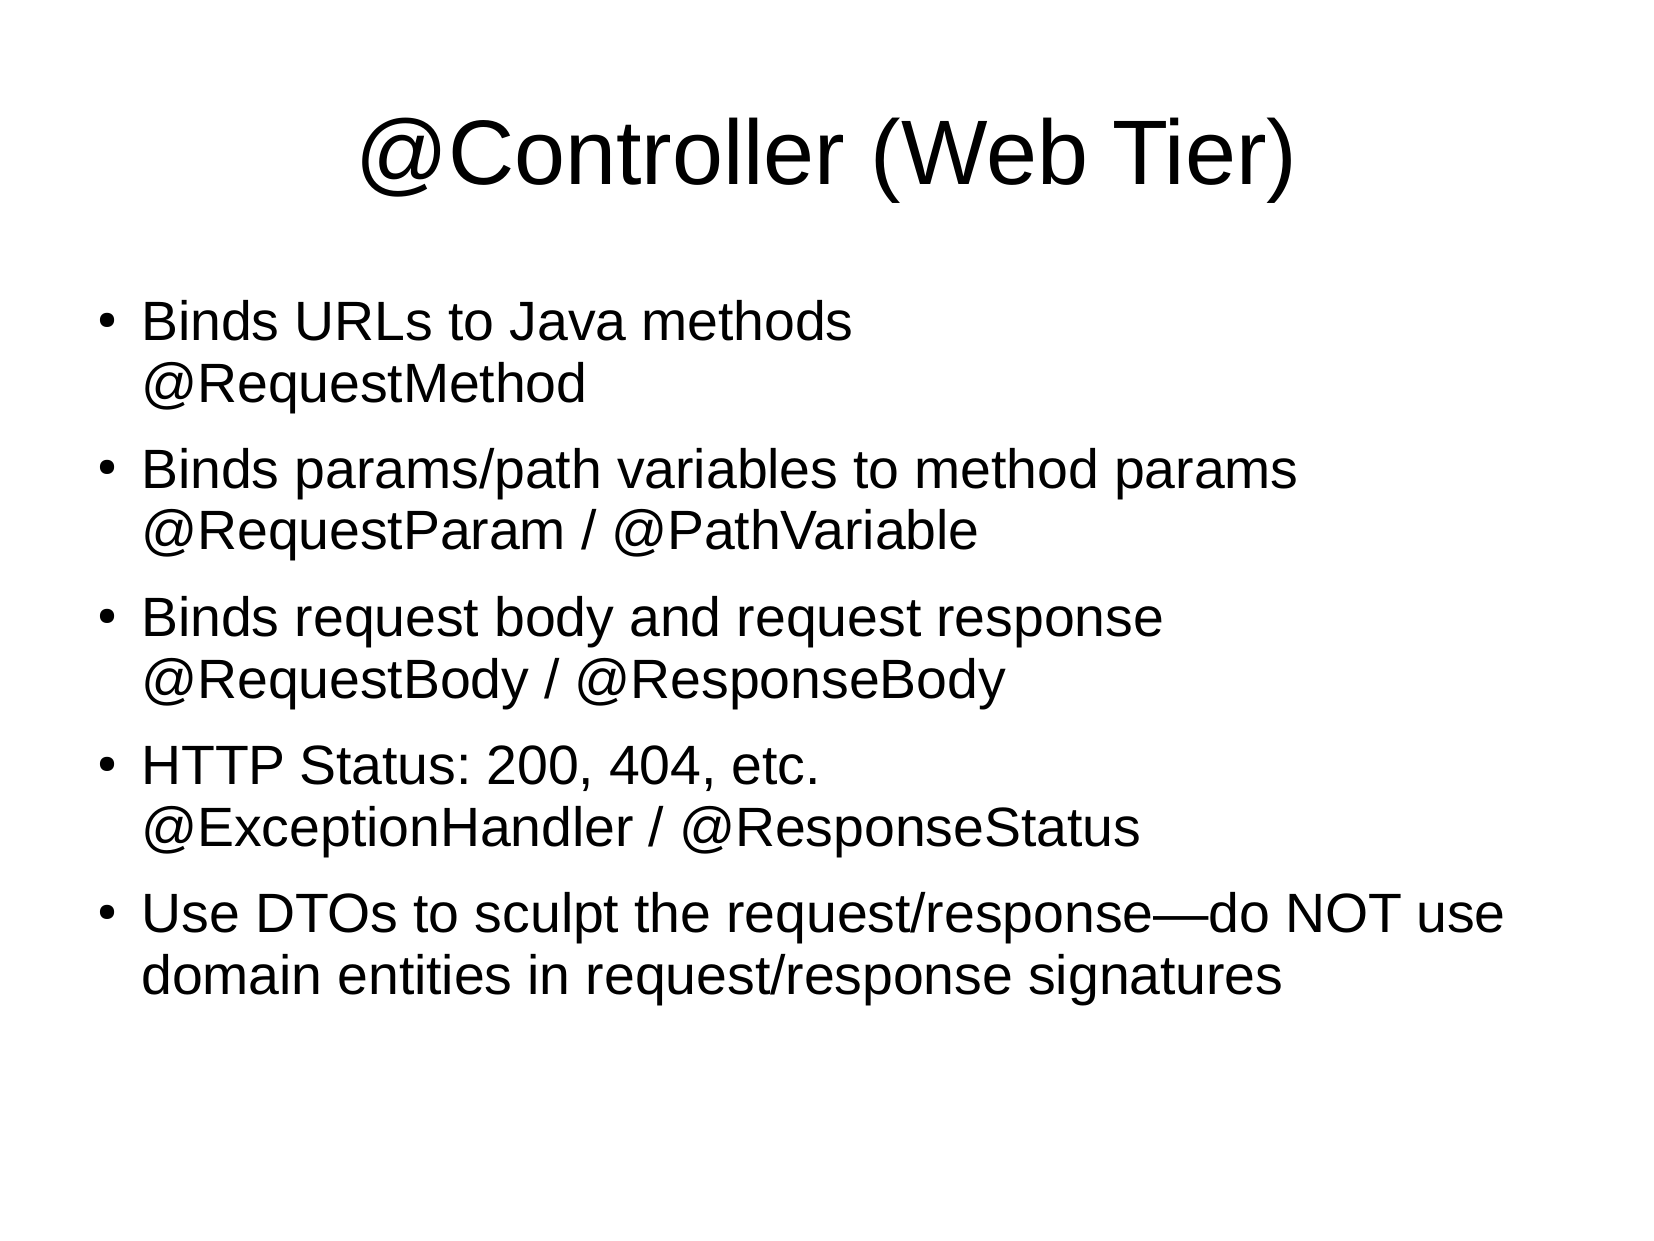

# @Controller (Web Tier)
Binds URLs to Java methods
@RequestMethod
Binds params/path variables to method params
@RequestParam / @PathVariable
Binds request body and request response
@RequestBody / @ResponseBody
HTTP Status: 200, 404, etc.
@ExceptionHandler / @ResponseStatus
Use DTOs to sculpt the request/response—do NOT use domain entities in request/response signatures